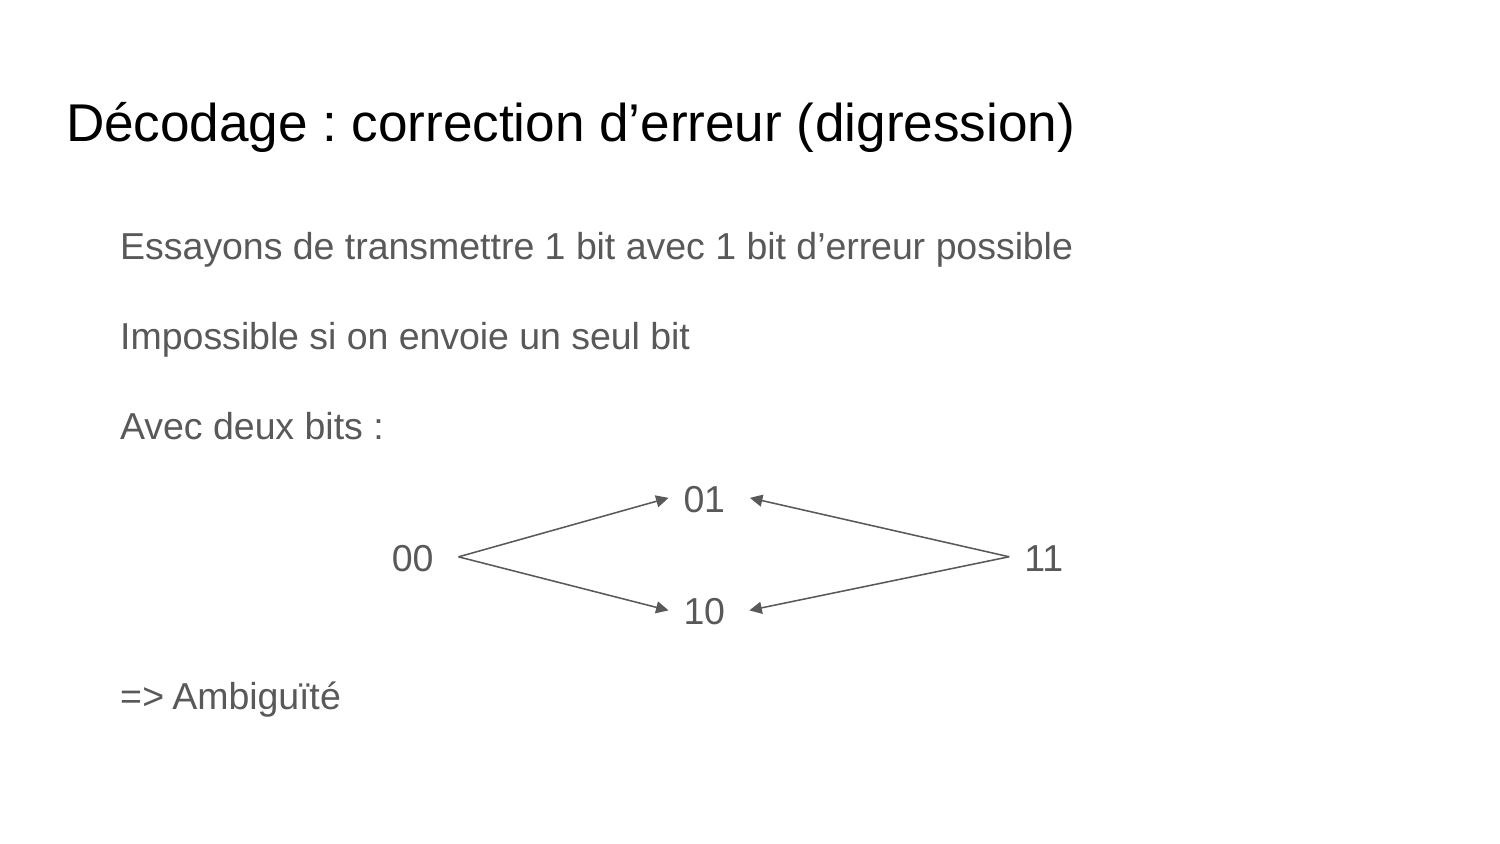

# Décodage : correction d’erreur (digression)
Essayons de transmettre 1 bit avec 1 bit d’erreur possible
Impossible si on envoie un seul bit
Avec deux bits :
=> Ambiguïté
01
00
11
10